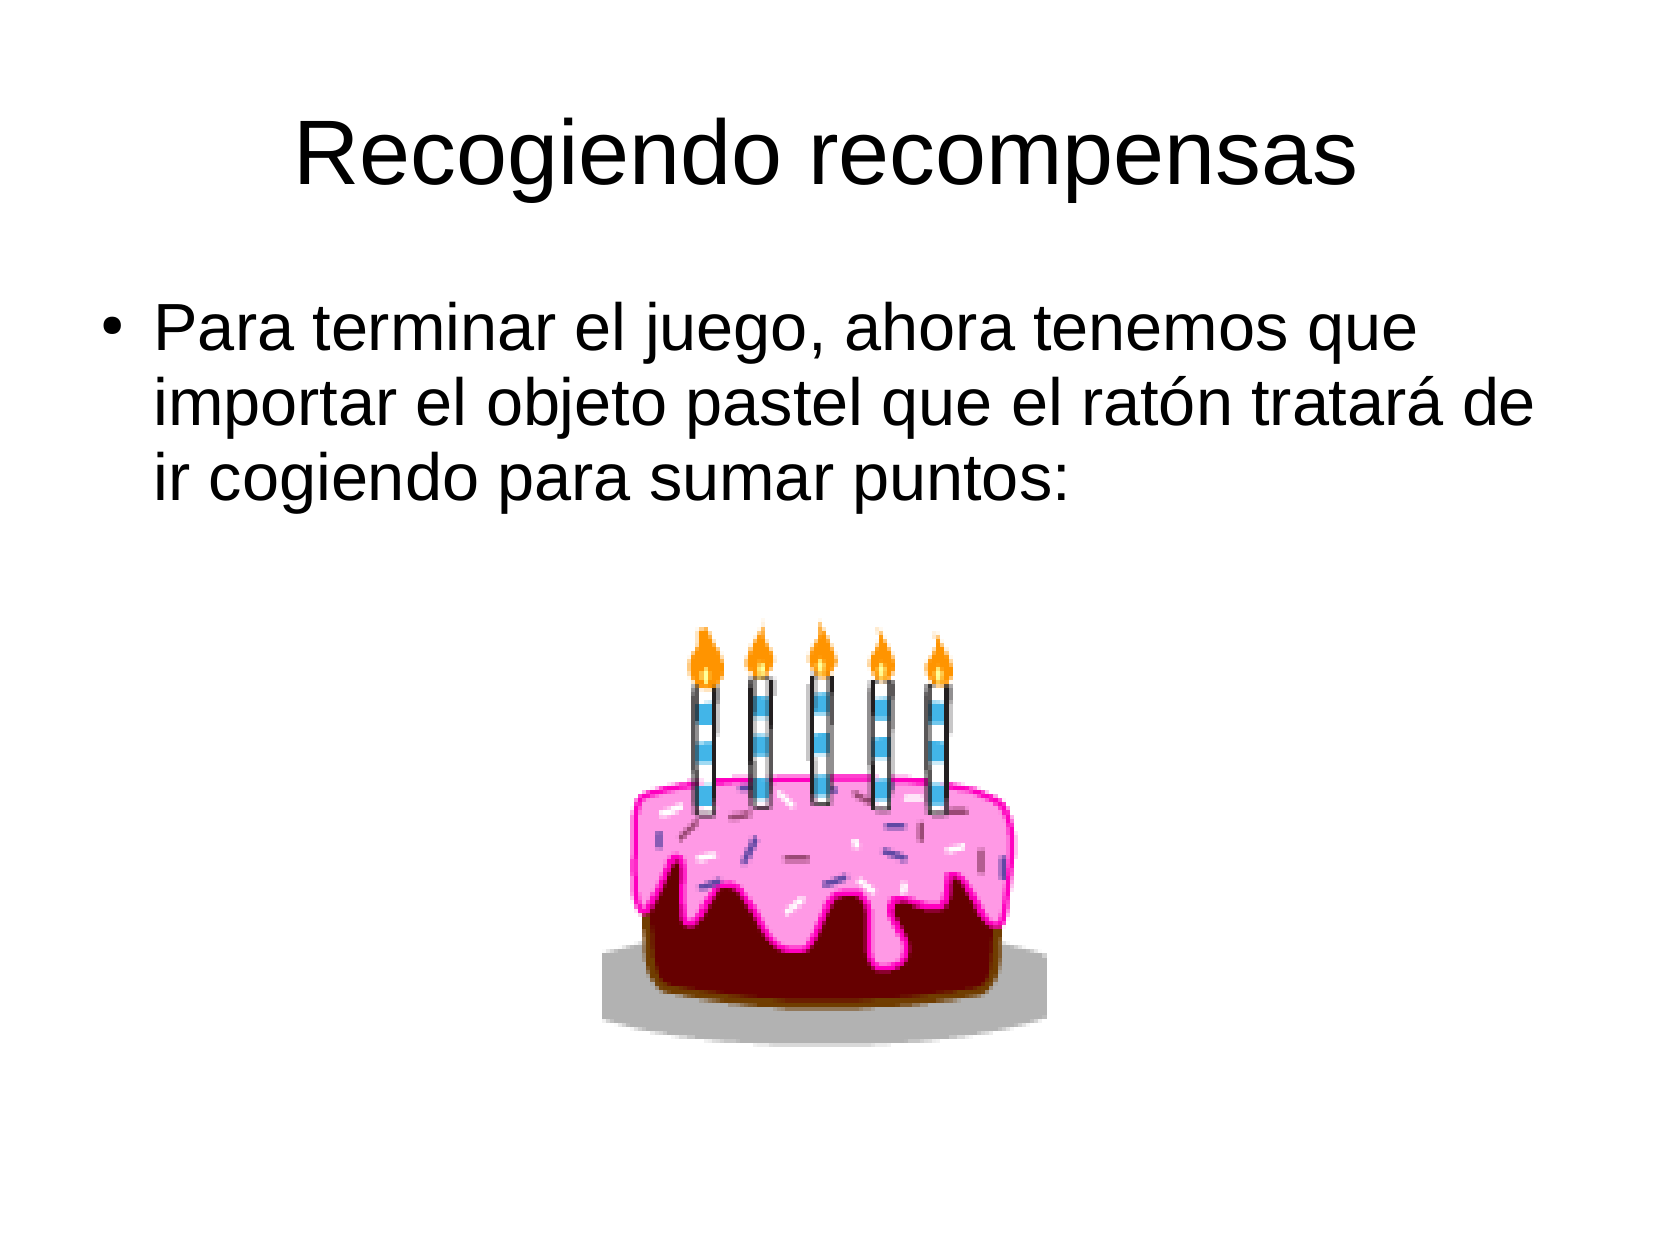

# Recogiendo recompensas
Para terminar el juego, ahora tenemos que importar el objeto pastel que el ratón tratará de ir cogiendo para sumar puntos: